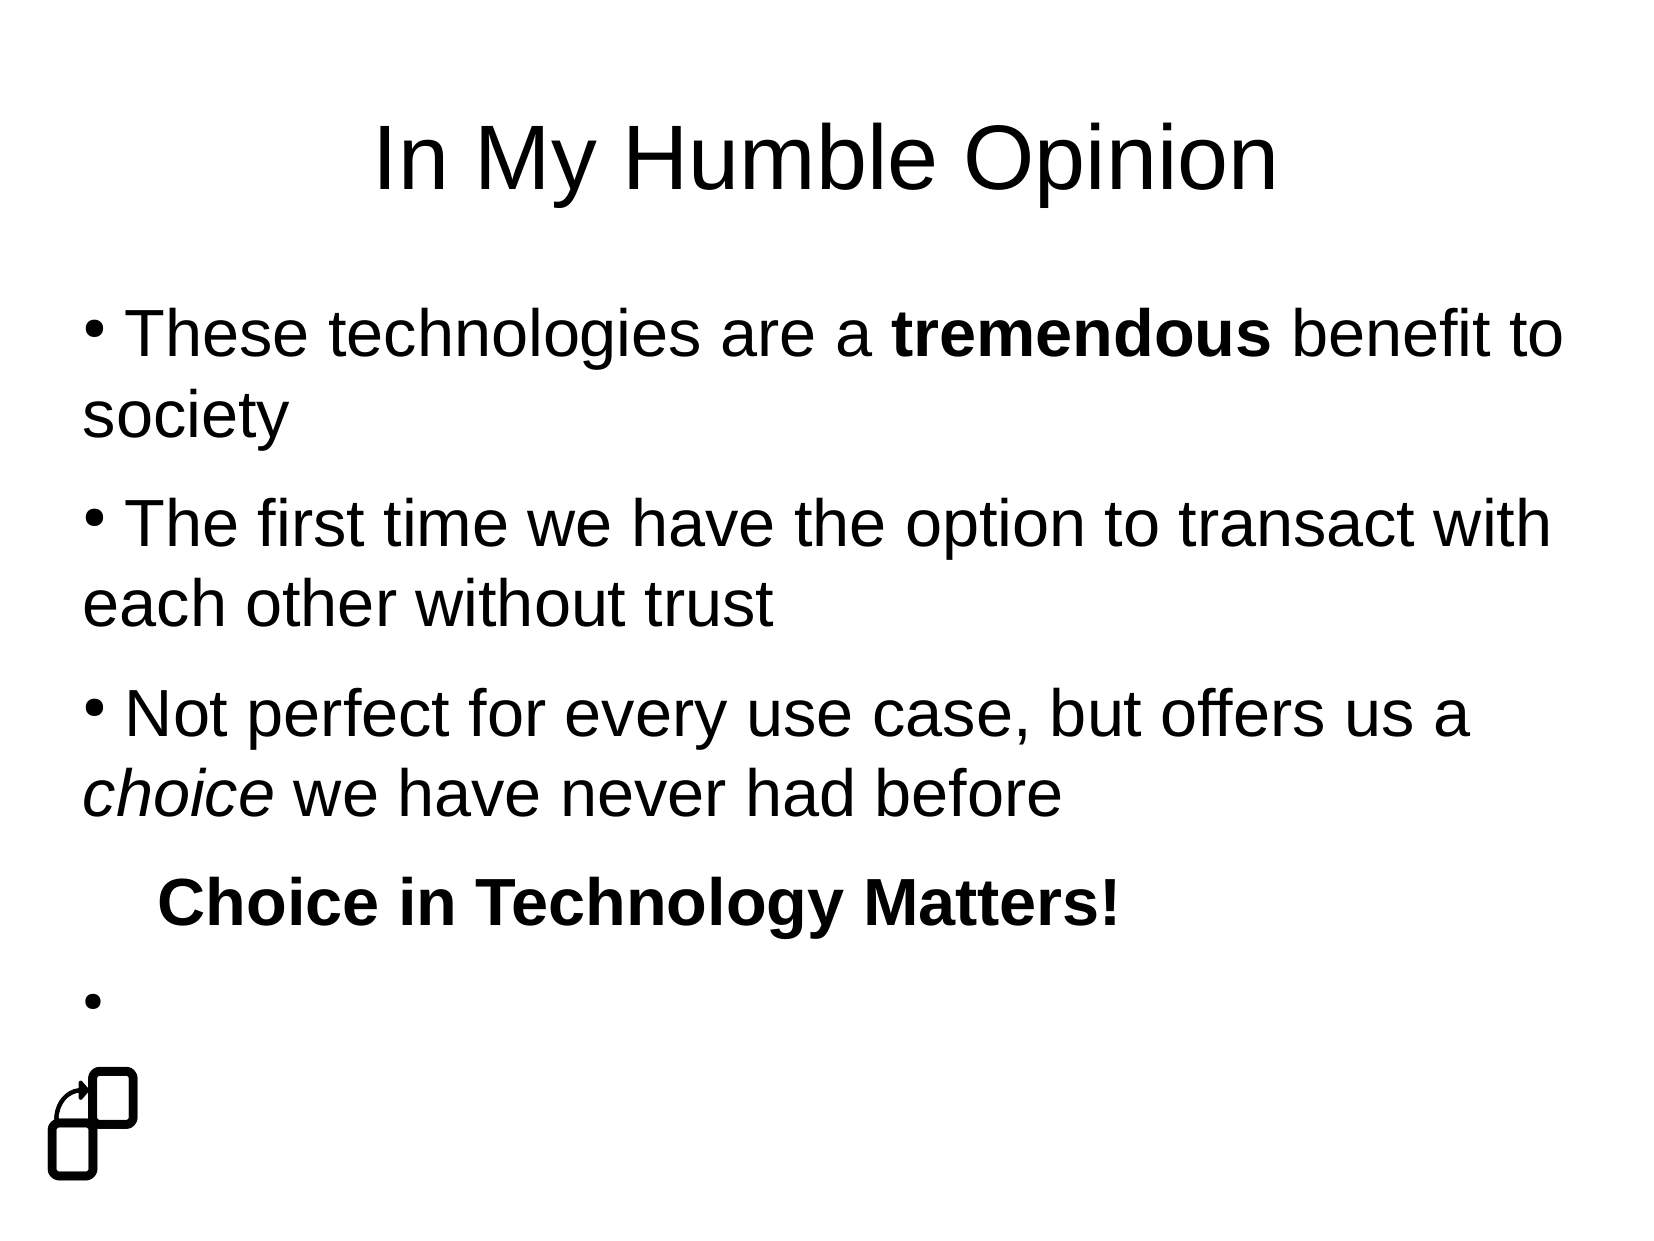

In My Humble Opinion
# These technologies are a tremendous benefit to society
 The first time we have the option to transact with each other without trust
 Not perfect for every use case, but offers us a choice we have never had before
	Choice in Technology Matters!